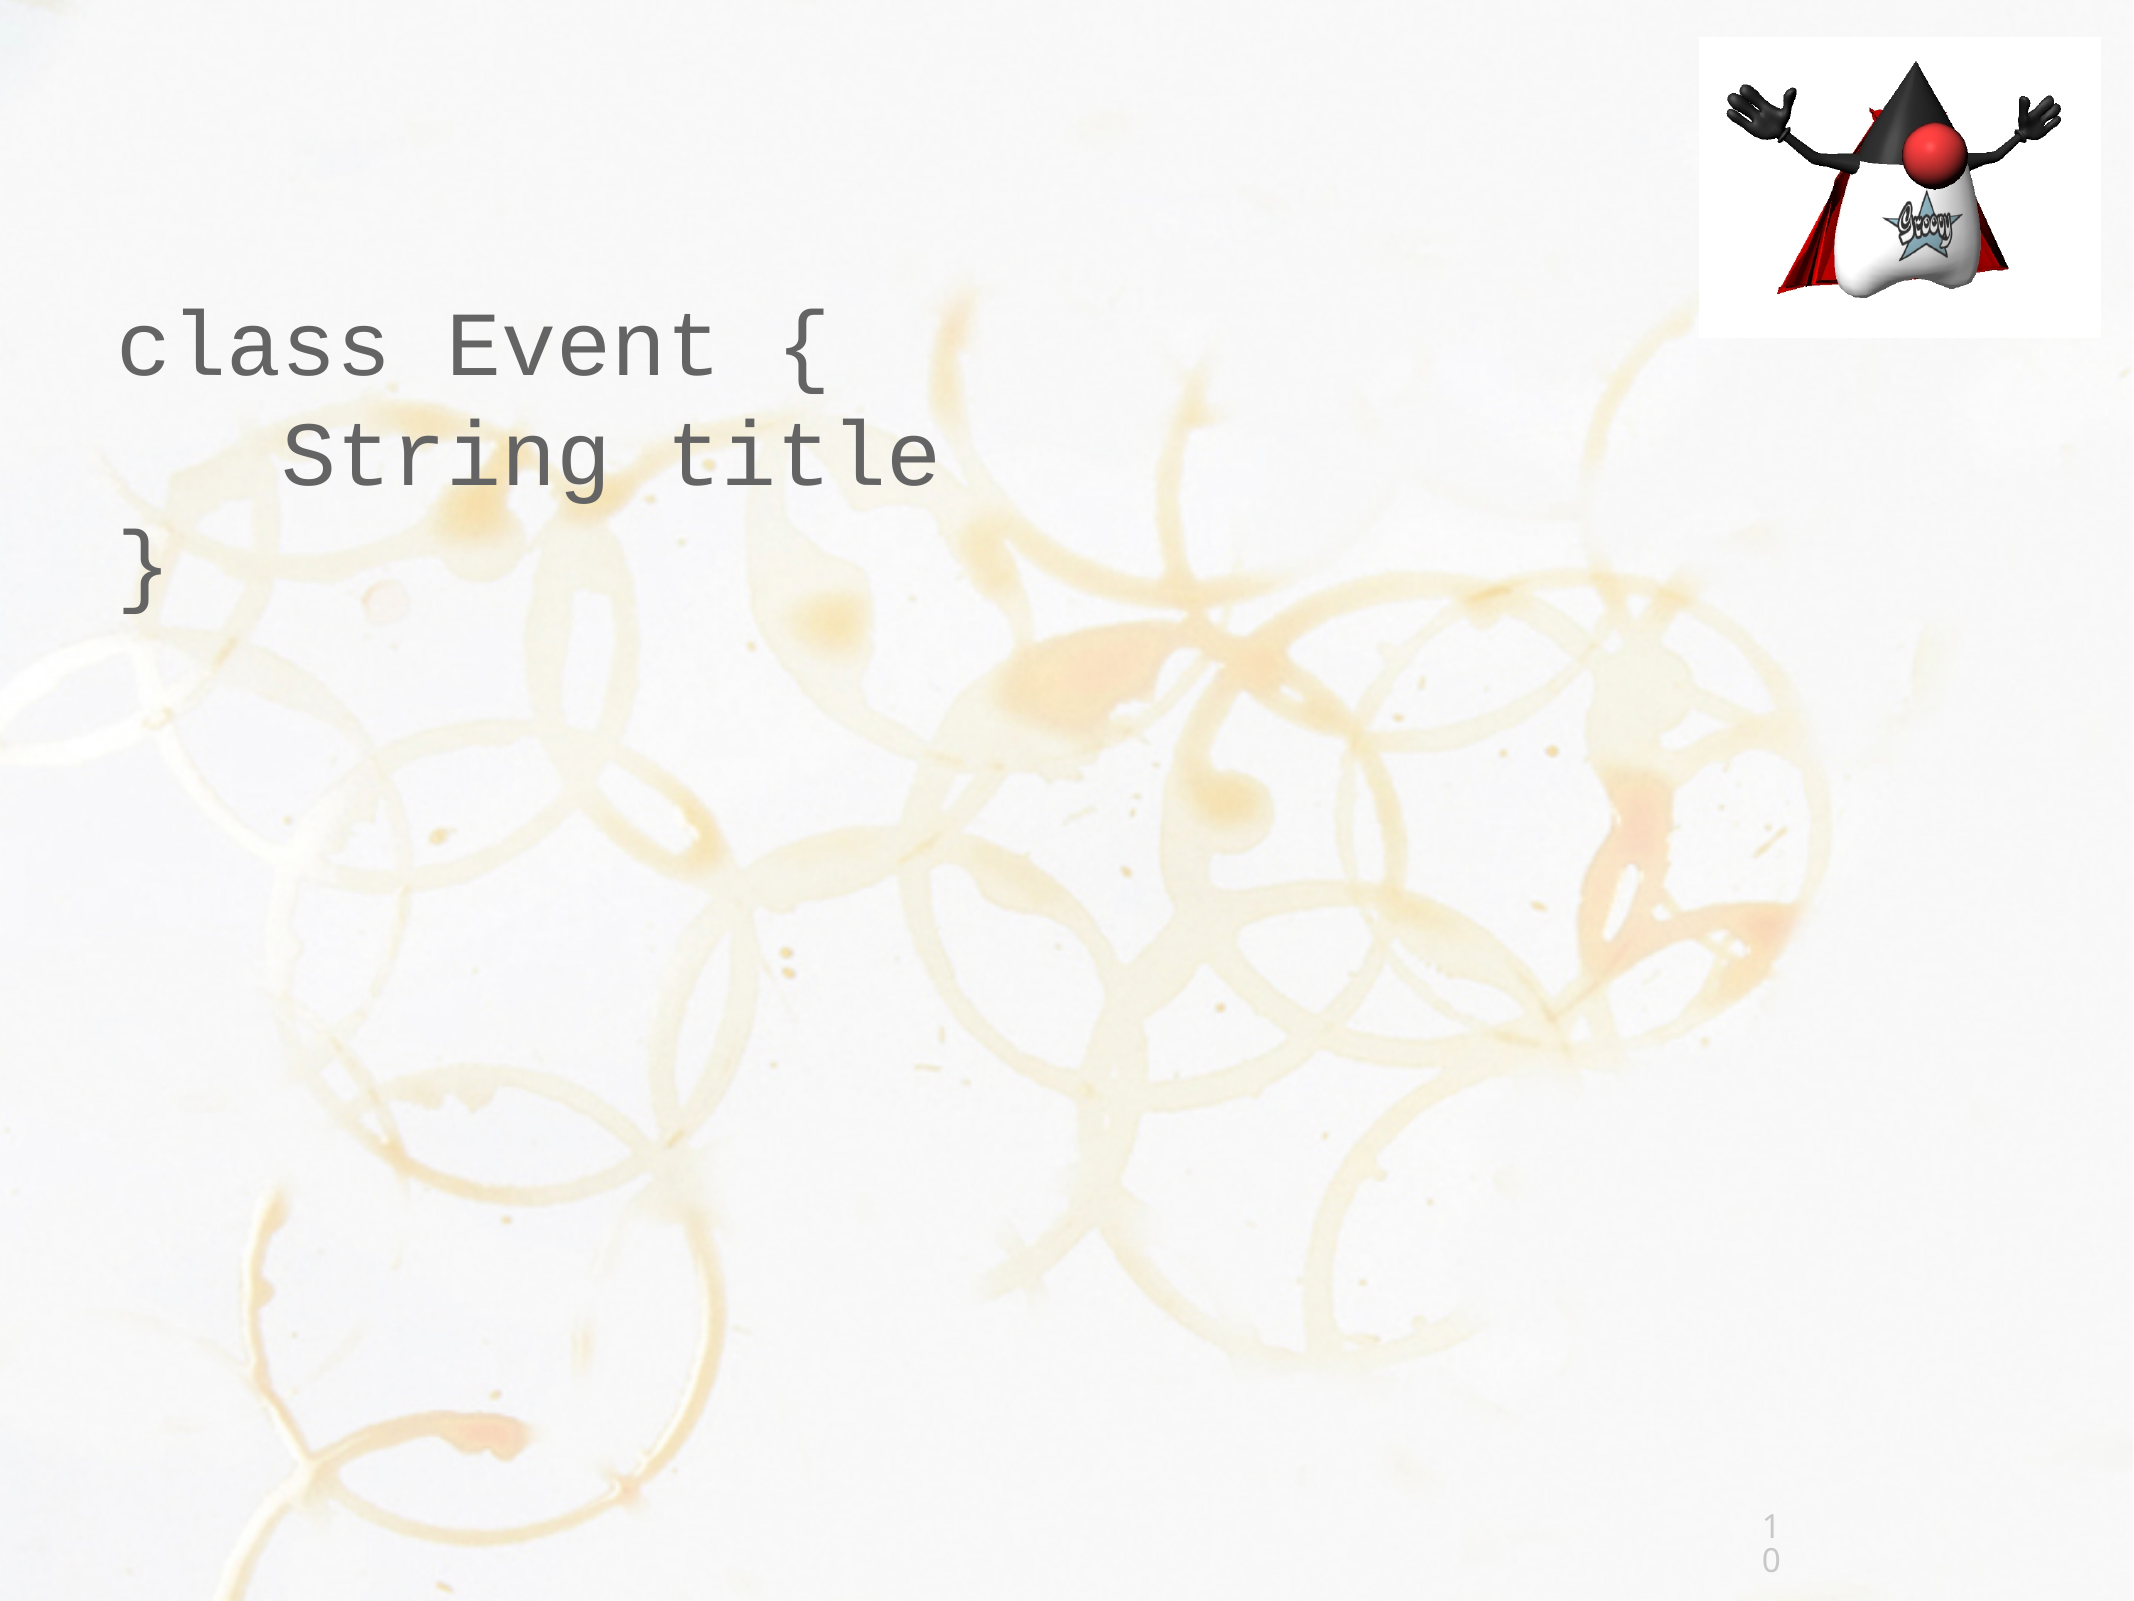

# class Event { String title }
10